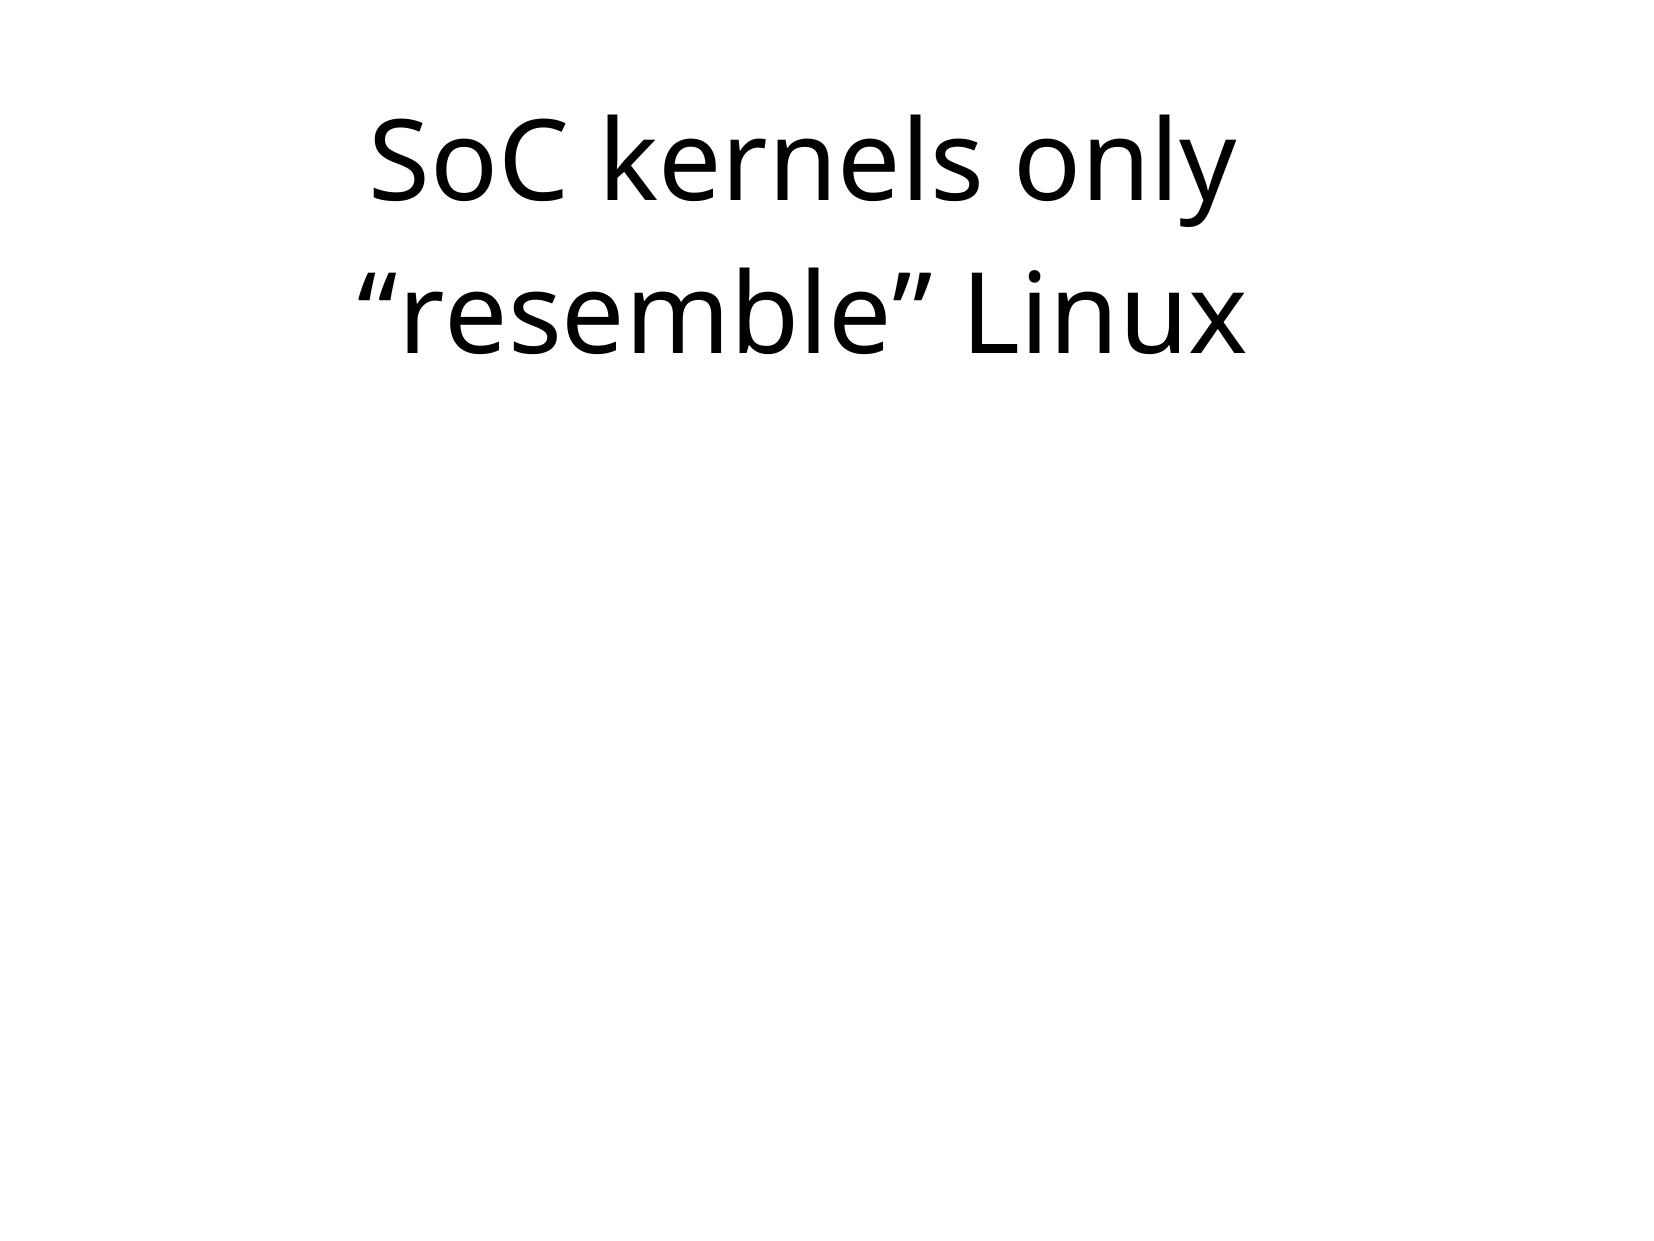

SoC kernels only
“resemble” Linux
2.6.20 to 2.6.24-rc8